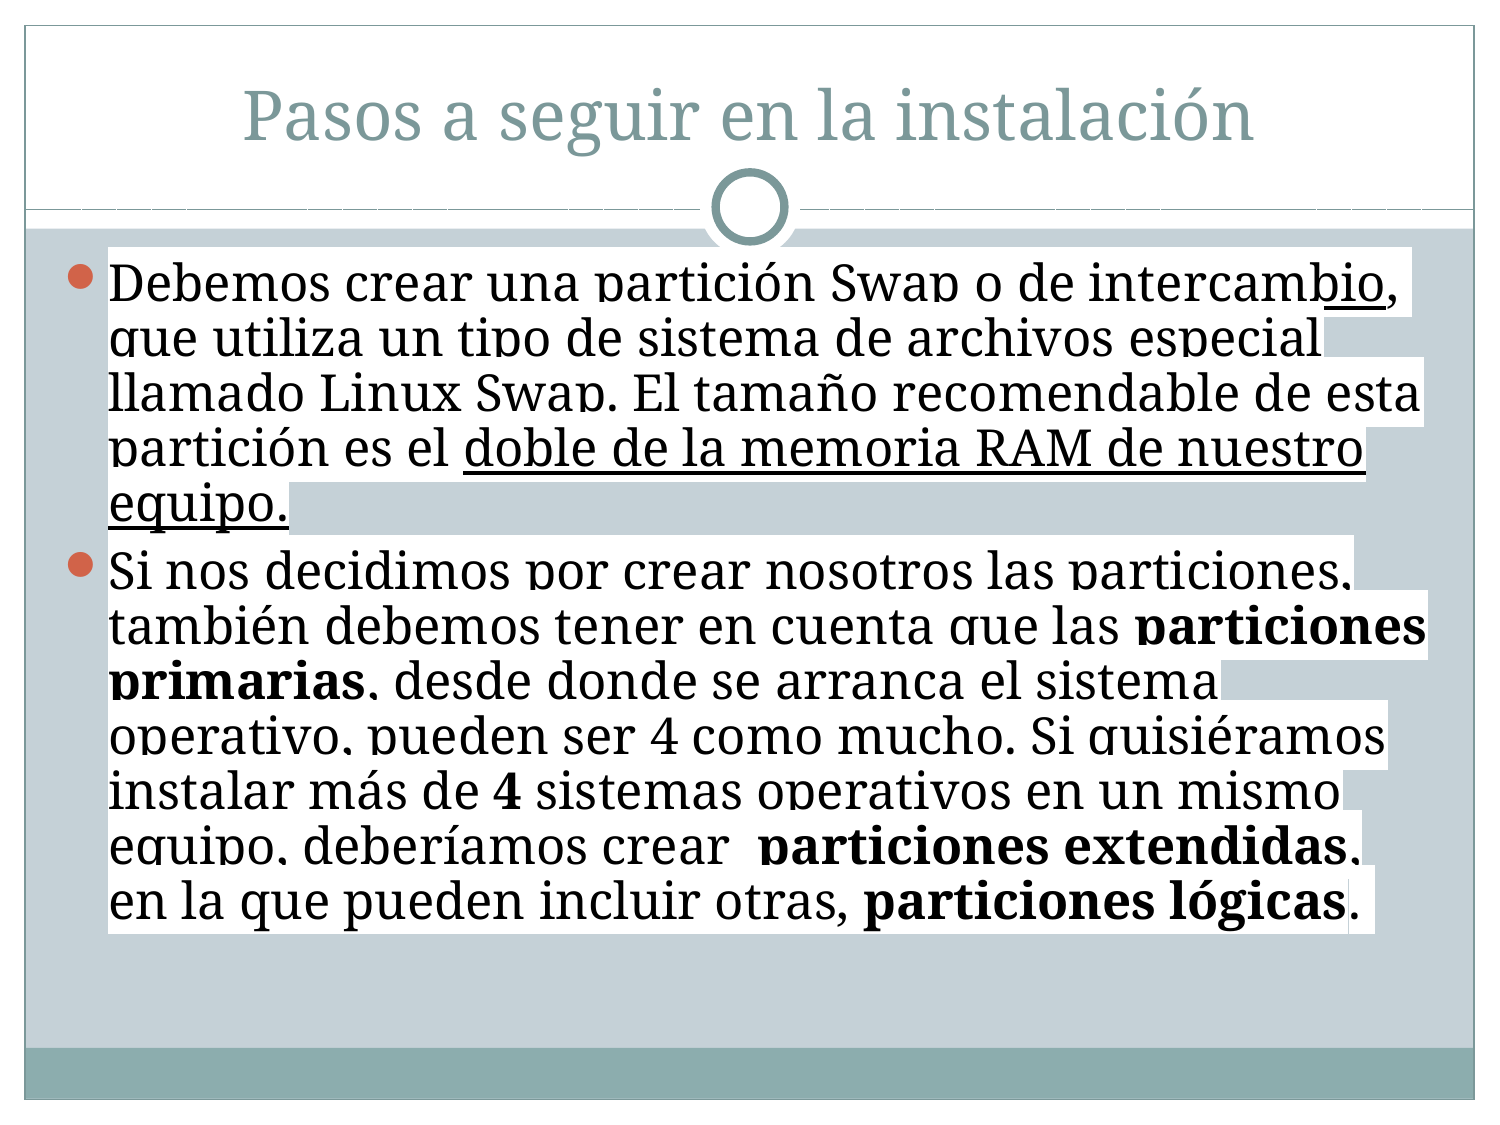

# Pasos a seguir en la instalación
Debemos crear una partición Swap o de intercambio, que utiliza un tipo de sistema de archivos especial llamado Linux Swap. El tamaño recomendable de esta partición es el doble de la memoria RAM de nuestro equipo.
Si nos decidimos por crear nosotros las particiones, también debemos tener en cuenta que las particiones primarias, desde donde se arranca el sistema operativo, pueden ser 4 como mucho. Si quisiéramos instalar más de 4 sistemas operativos en un mismo equipo, deberíamos crear particiones extendidas, en la que pueden incluir otras, particiones lógicas.